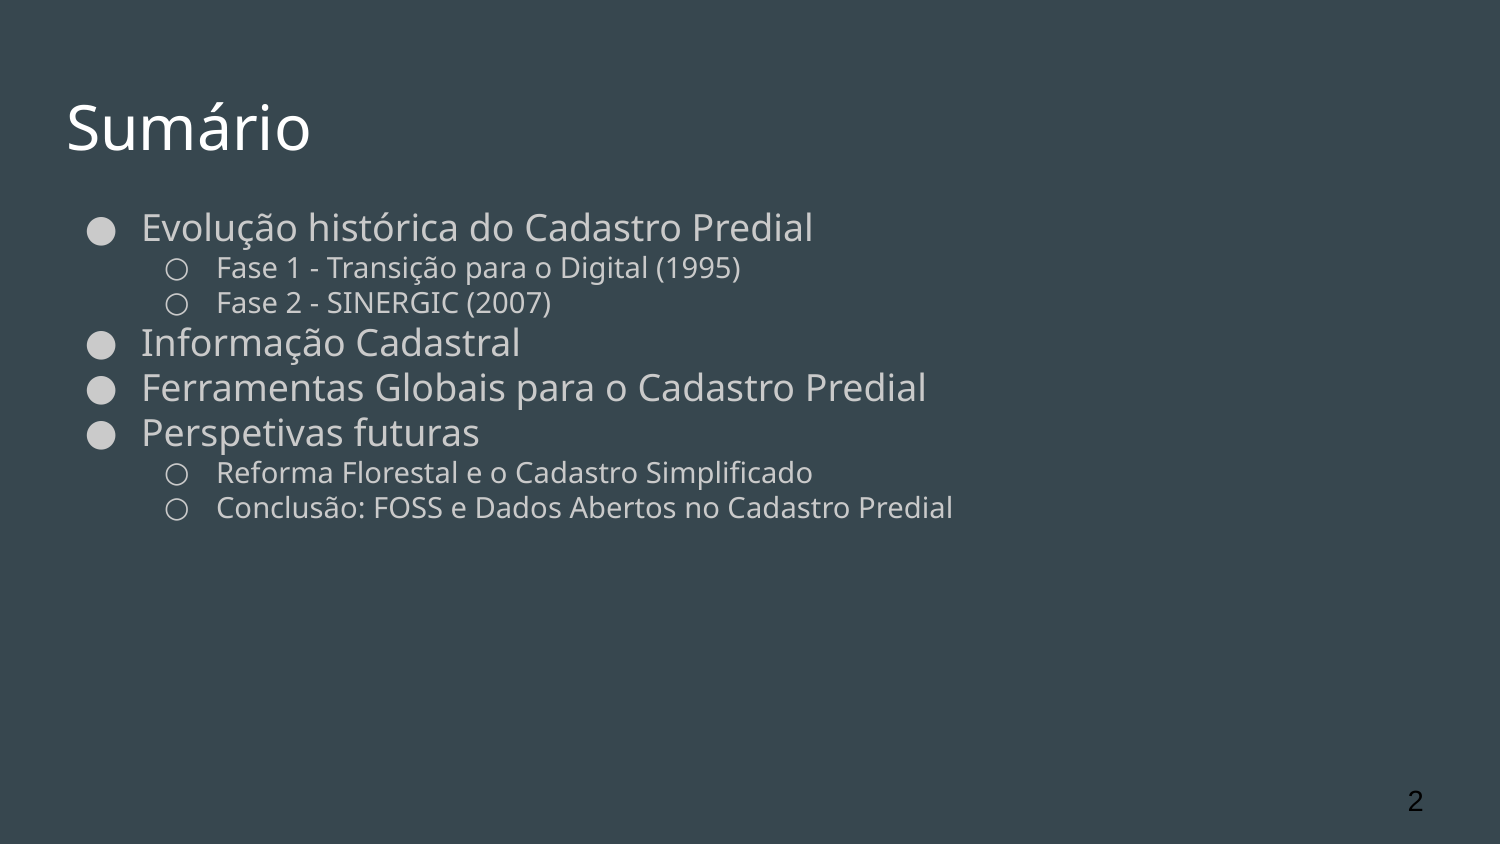

# Sumário
Evolução histórica do Cadastro Predial
Fase 1 - Transição para o Digital (1995)
Fase 2 - SINERGIC (2007)
Informação Cadastral
Ferramentas Globais para o Cadastro Predial
Perspetivas futuras
Reforma Florestal e o Cadastro Simplificado
Conclusão: FOSS e Dados Abertos no Cadastro Predial